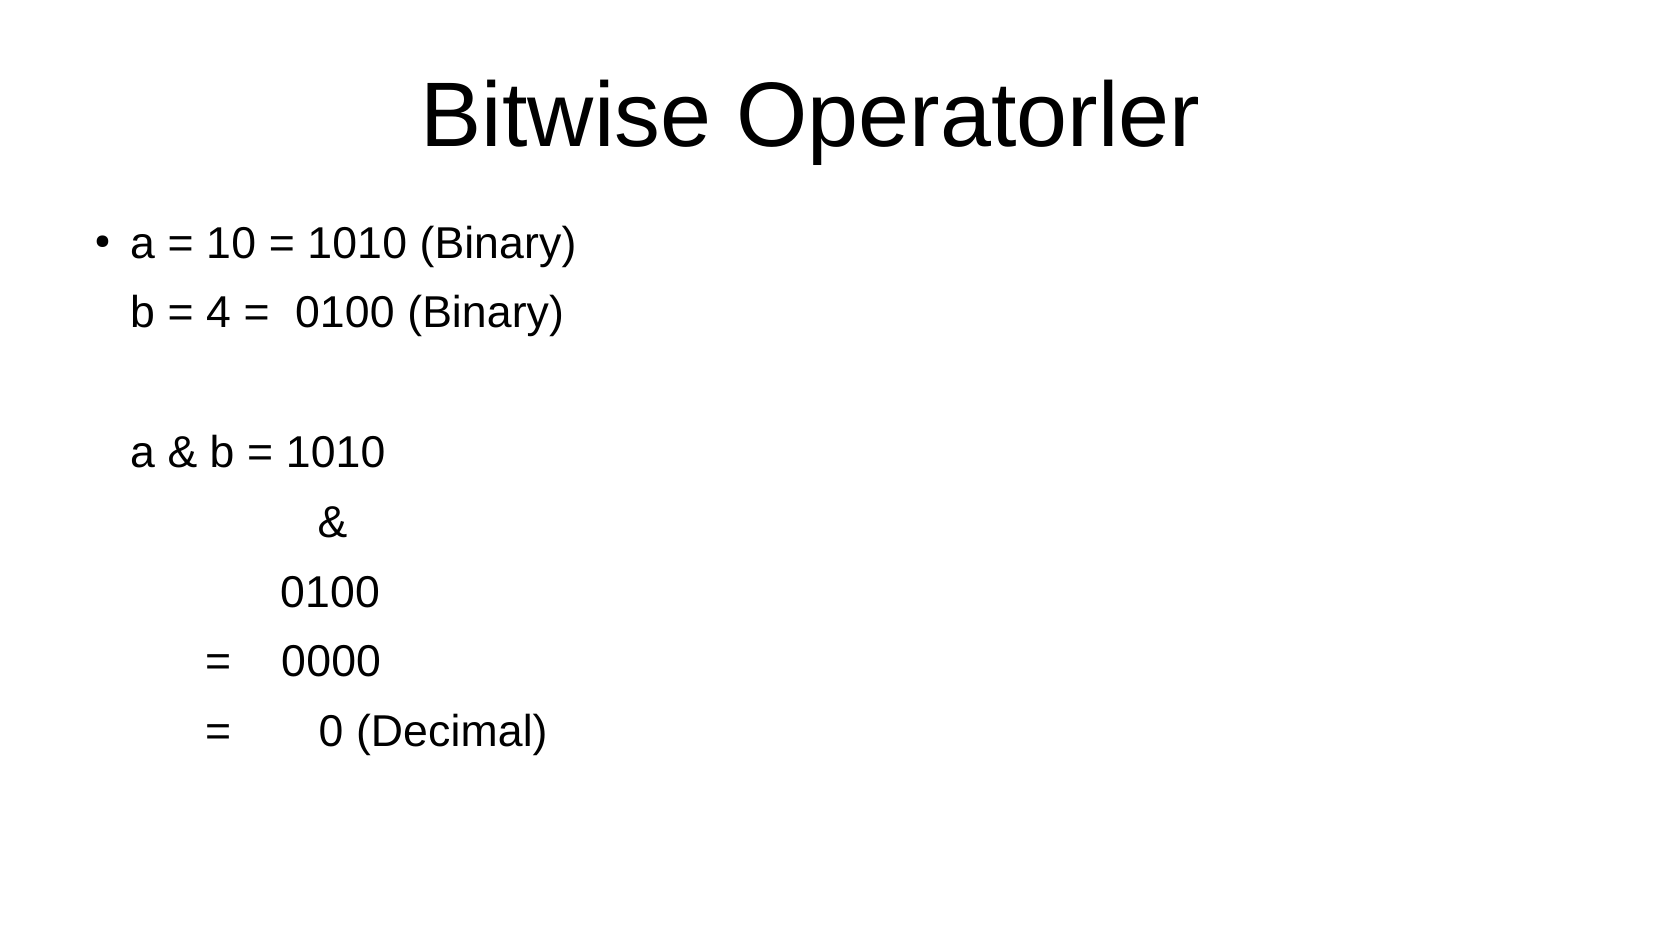

# Bitwise Operatorler
a = 10 = 1010 (Binary)
b = 4 = 0100 (Binary)
a & b = 1010
 &
 0100
 = 0000
 = 0 (Decimal)